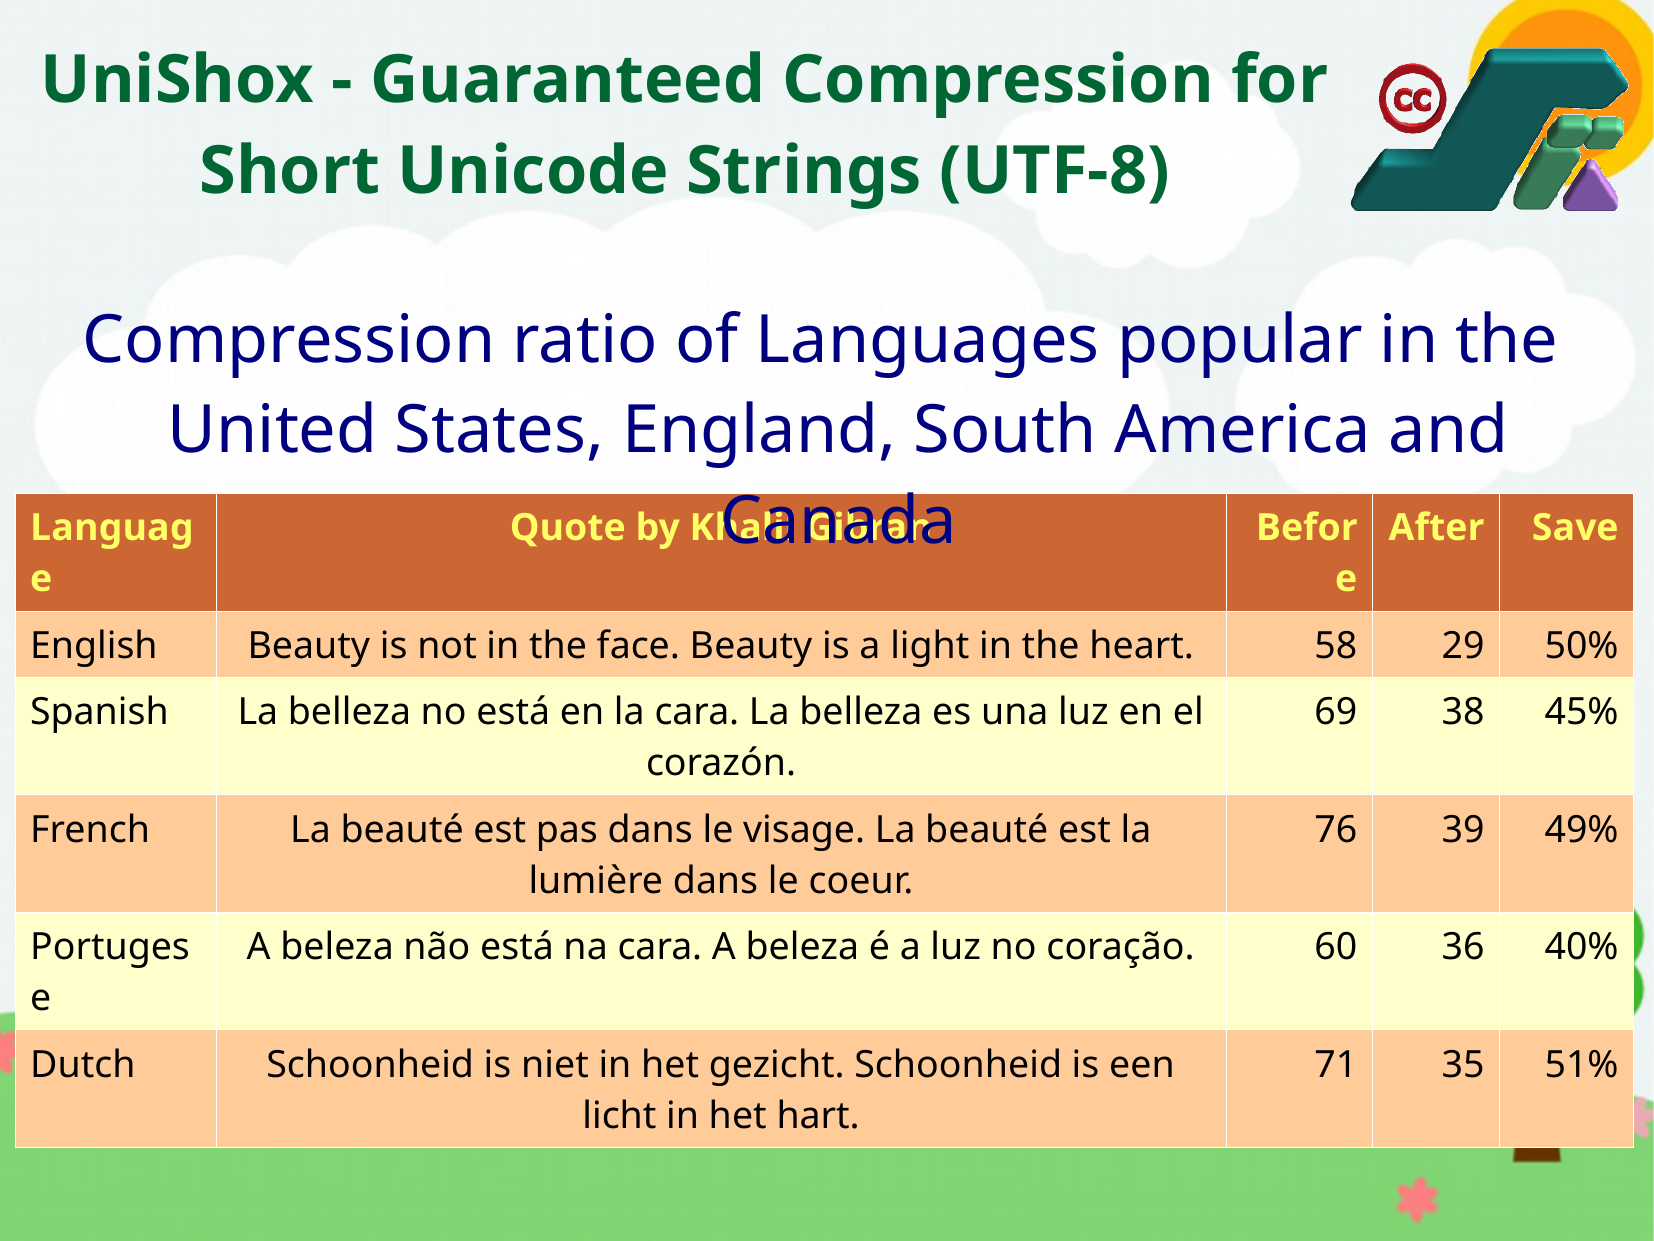

UniShox - Guaranteed Compression for Short Unicode Strings (UTF-8)
Compression ratio of Languages popular in the United States, England, South America and Canada
| Language | Quote by Khalil Gibran | Before | After | Save |
| --- | --- | --- | --- | --- |
| English | Beauty is not in the face. Beauty is a light in the heart. | 58 | 29 | 50% |
| Spanish | La belleza no está en la cara. La belleza es una luz en el corazón. | 69 | 38 | 45% |
| French | La beauté est pas dans le visage. La beauté est la lumière dans le coeur. | 76 | 39 | 49% |
| Portugese | A beleza não está na cara. A beleza é a luz no coração. | 60 | 36 | 40% |
| Dutch | Schoonheid is niet in het gezicht. Schoonheid is een licht in het hart. | 71 | 35 | 51% |